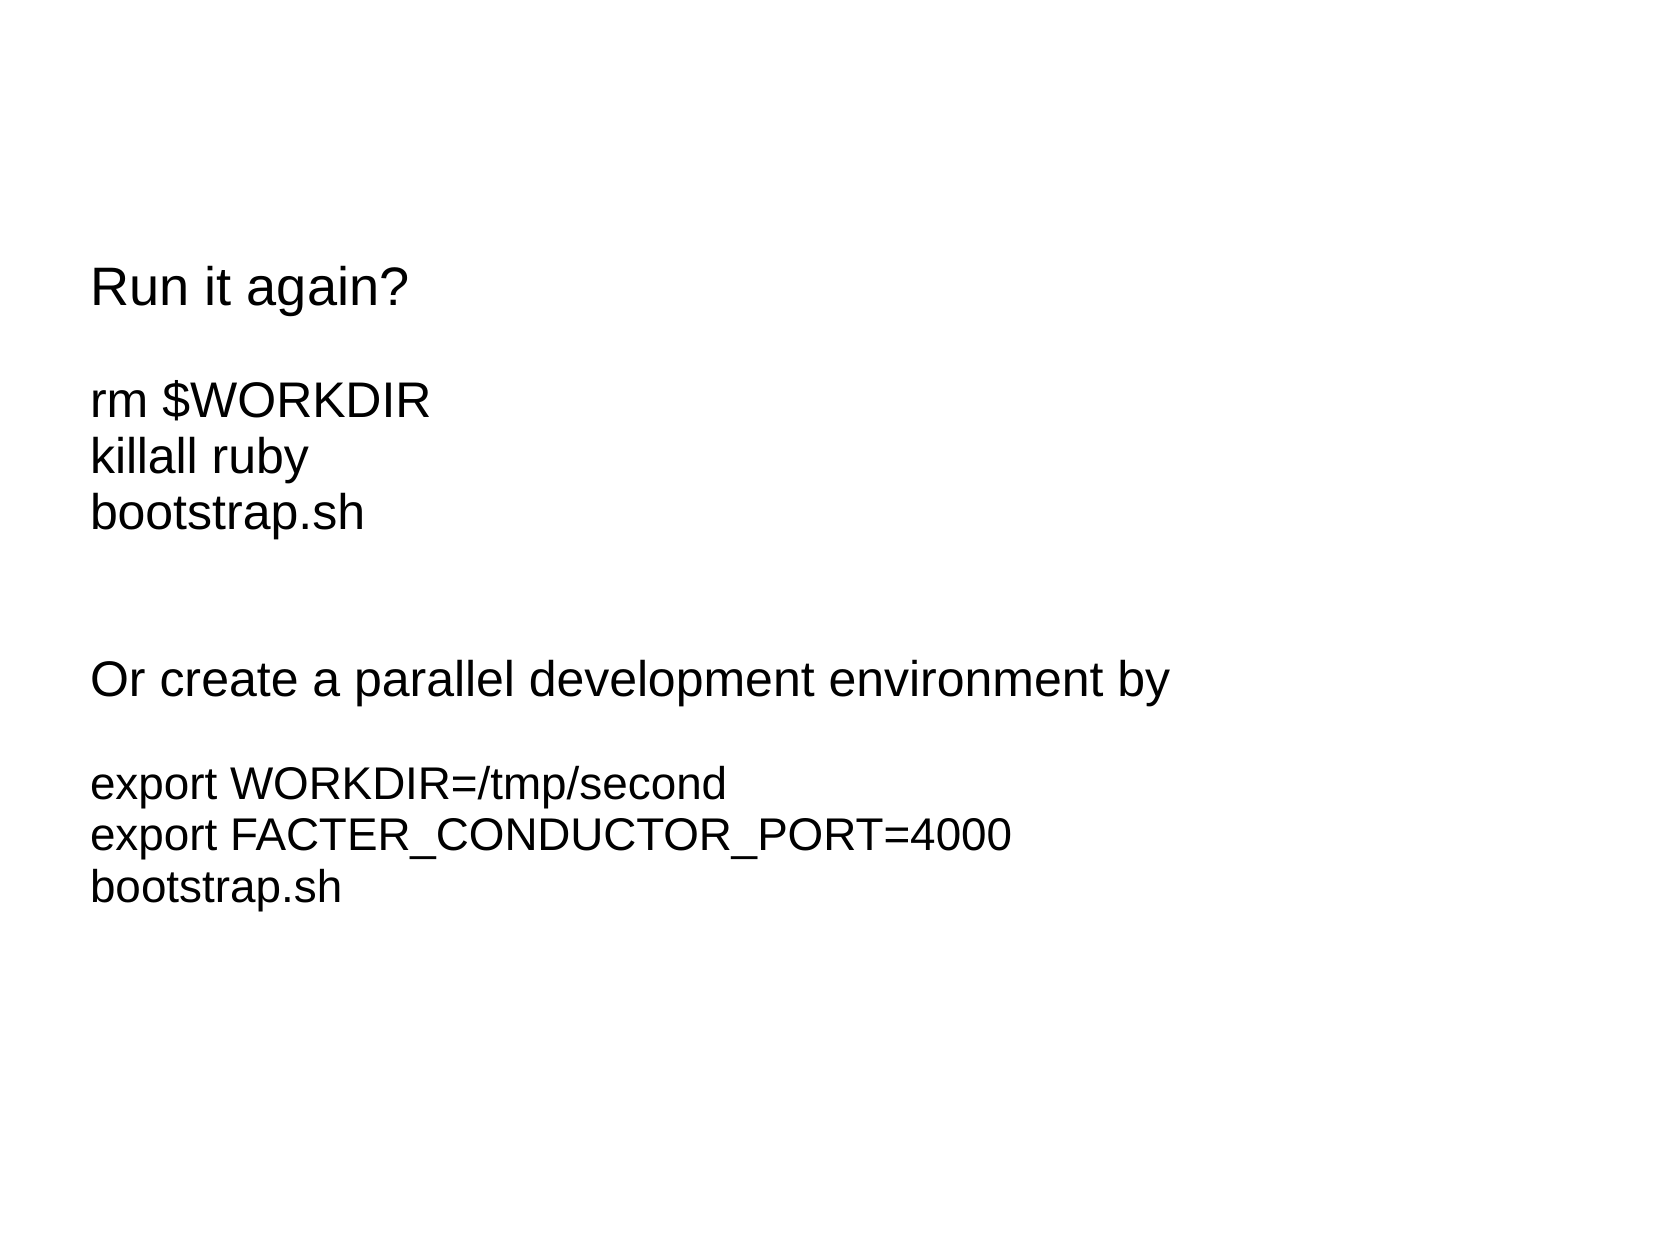

# Run it again?
rm $WORKDIR
killall ruby
bootstrap.sh
Or create a parallel development environment by
export WORKDIR=/tmp/second
export FACTER_CONDUCTOR_PORT=4000
bootstrap.sh